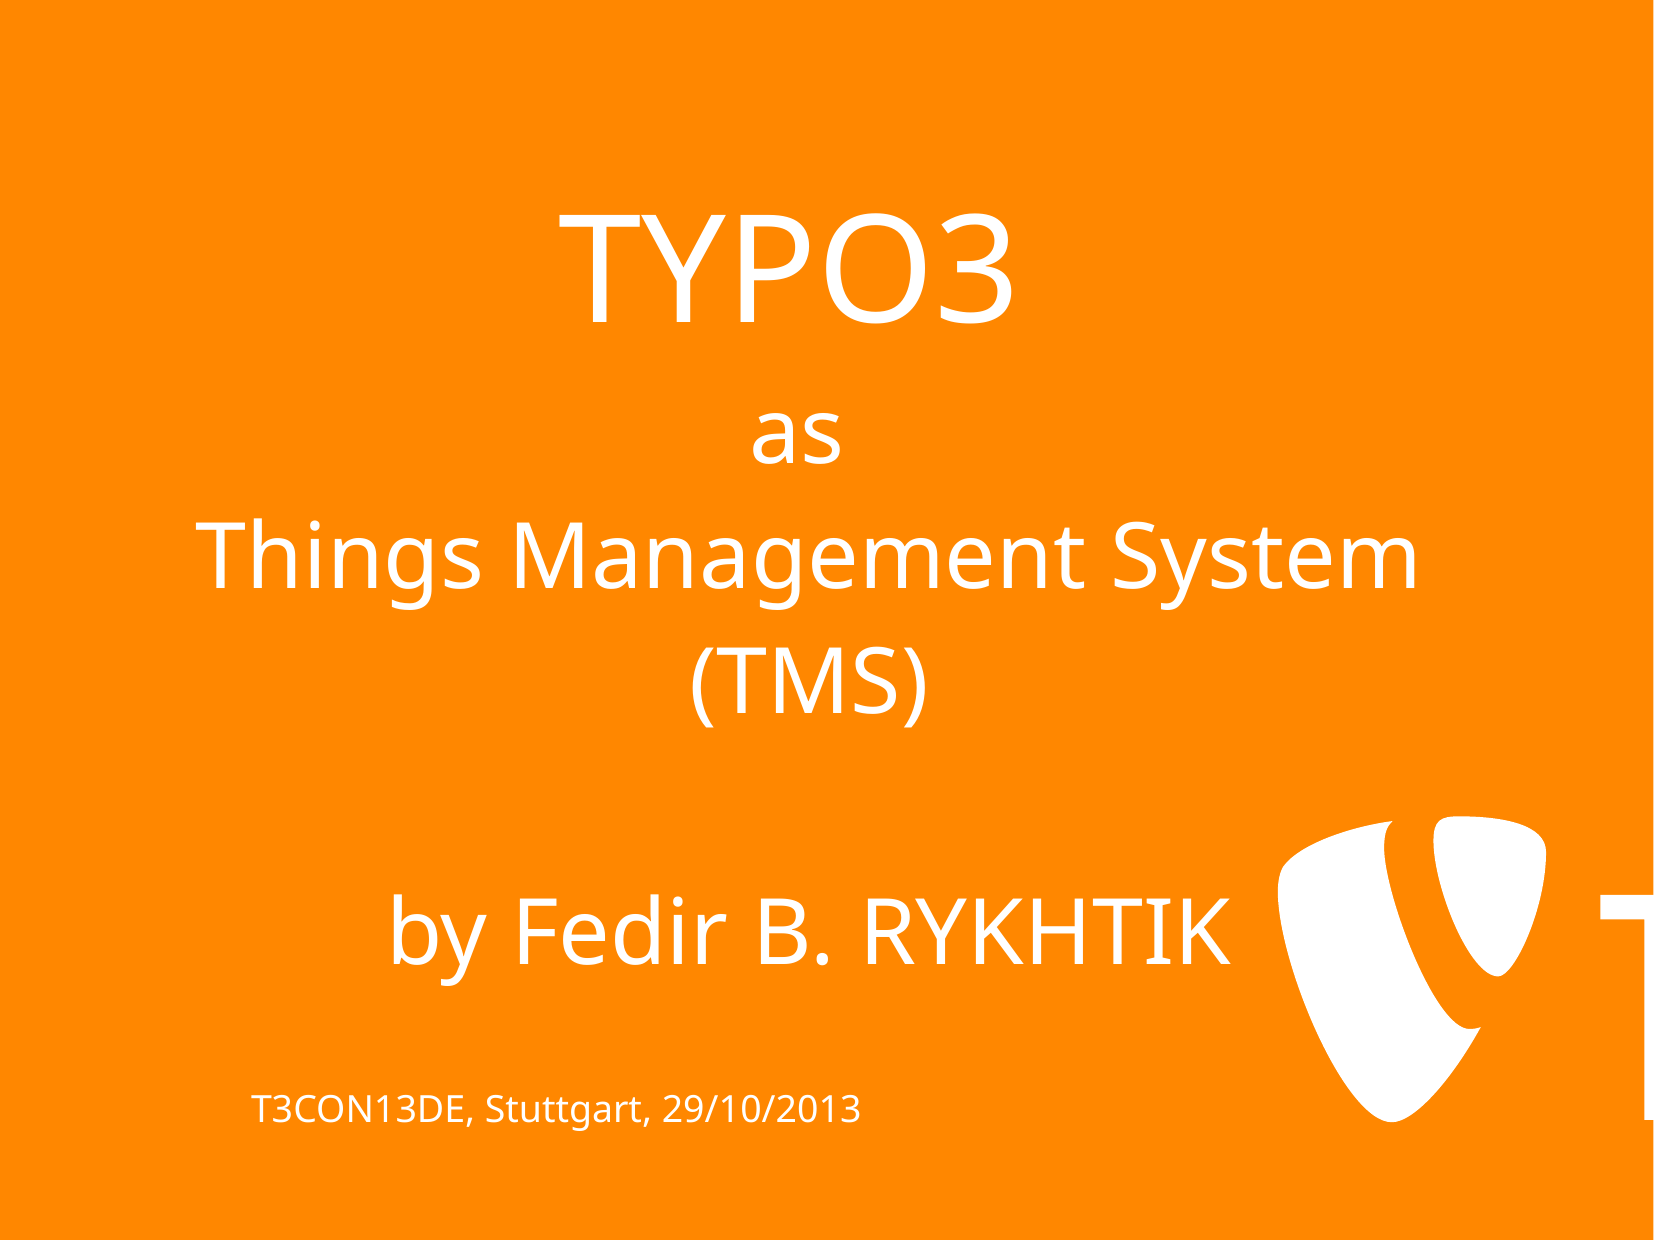

# TYPO3
as
Things Management System (TMS)
by Fedir B. RYKHTIK
T3CON13DE, Stuttgart, 29/10/2013